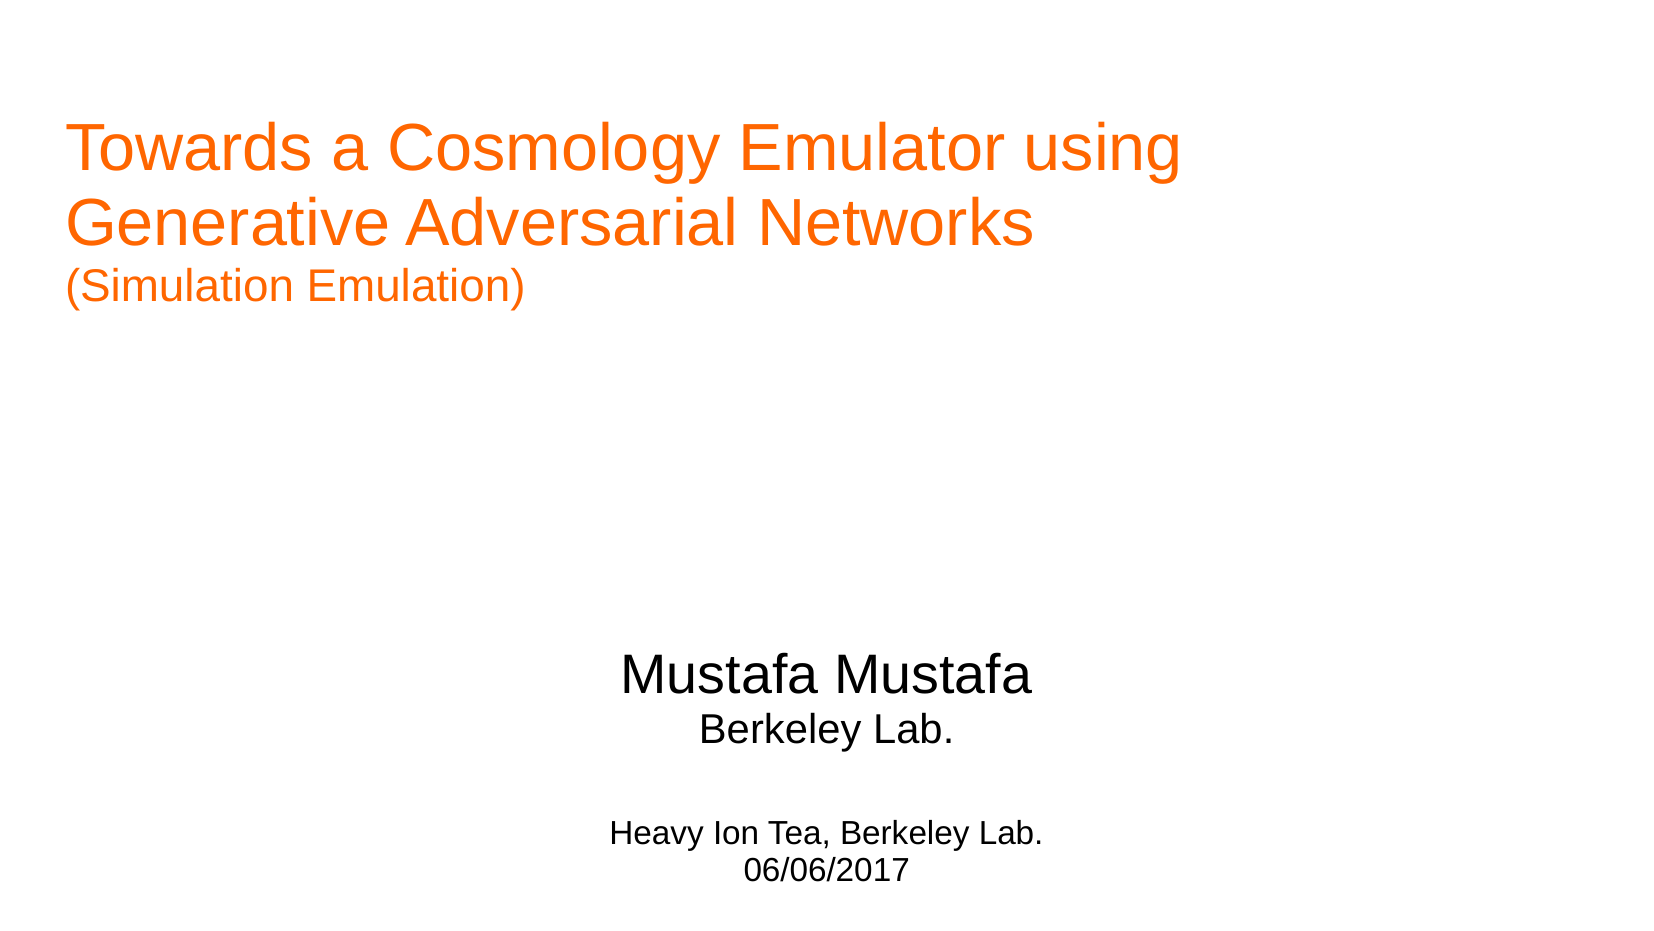

# Towards a Cosmology Emulator using Generative Adversarial Networks (Simulation Emulation)
Mustafa Mustafa
Berkeley Lab.
Heavy Ion Tea, Berkeley Lab.
06/06/2017